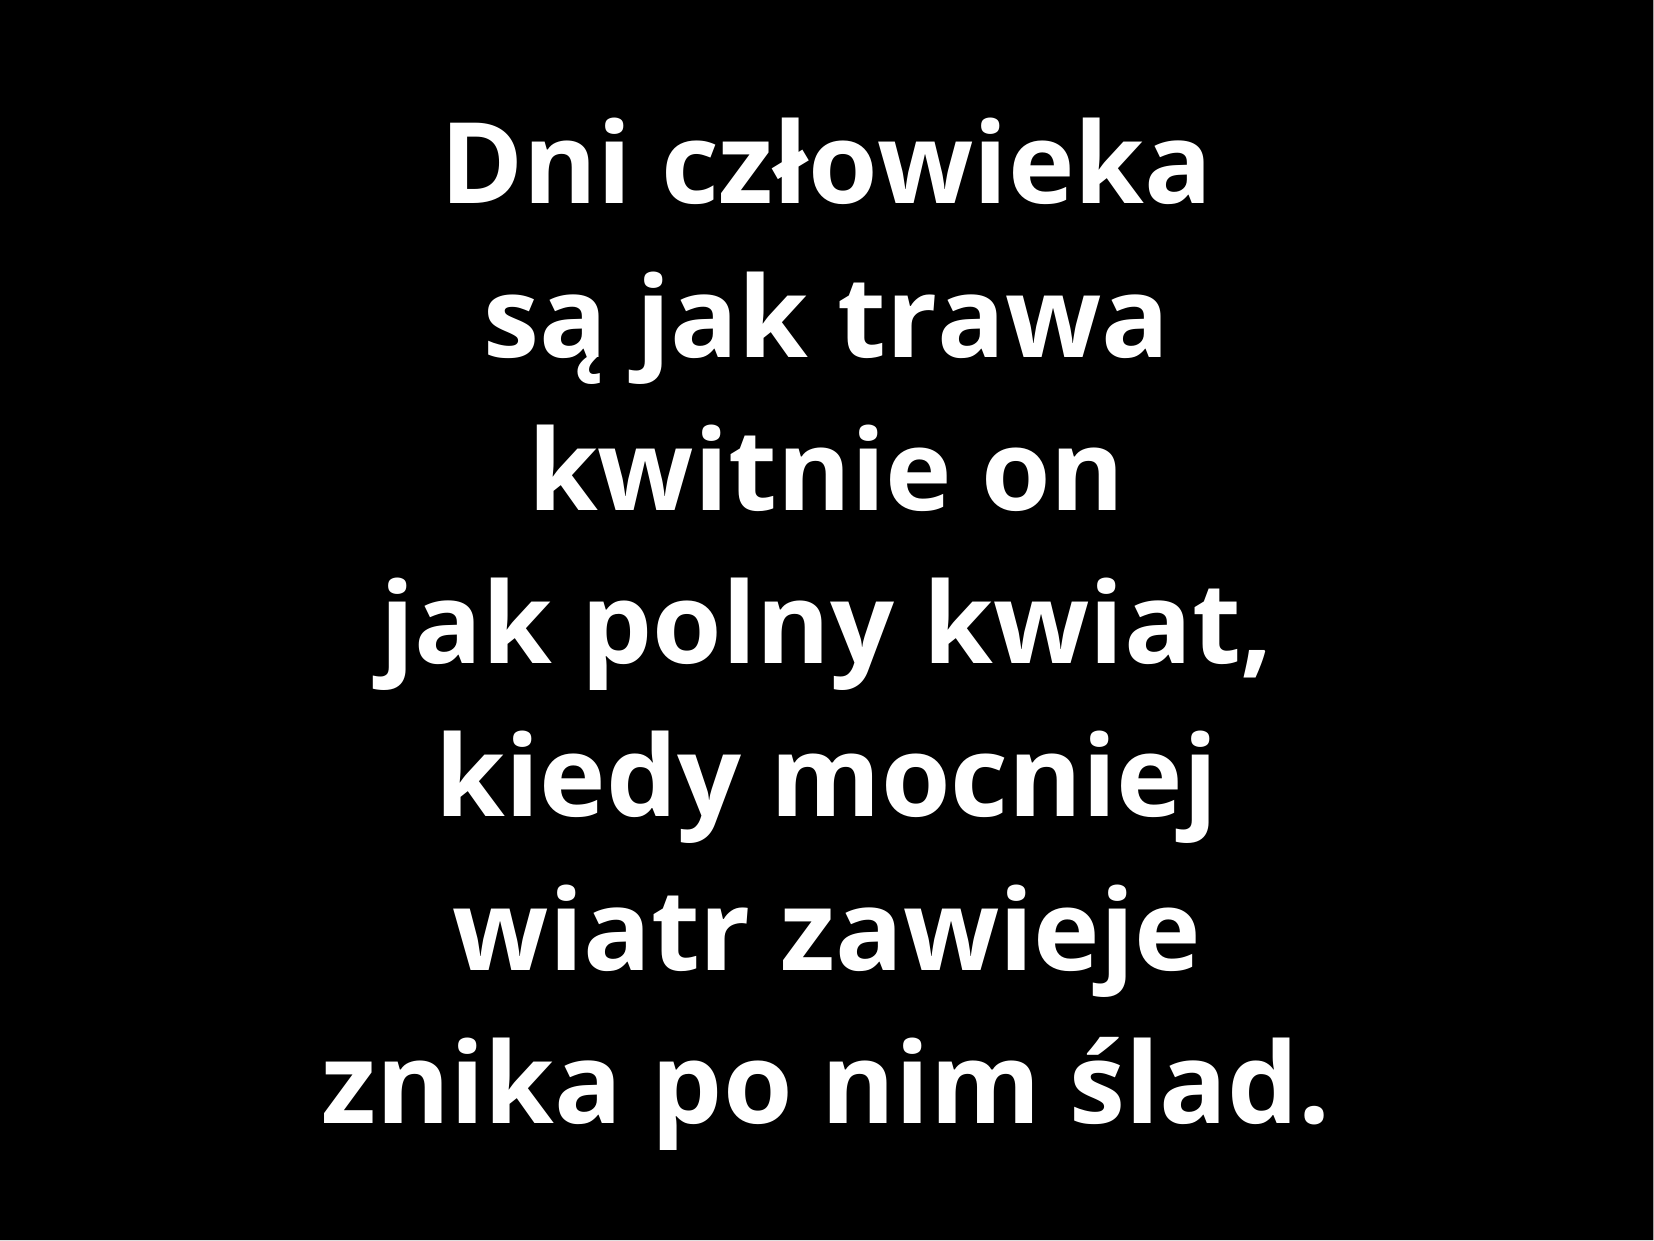

# Dni człowieka są jak trawa kwitnie on jak polny kwiat, kiedy mocniej wiatr zawieje znika po nim ślad.